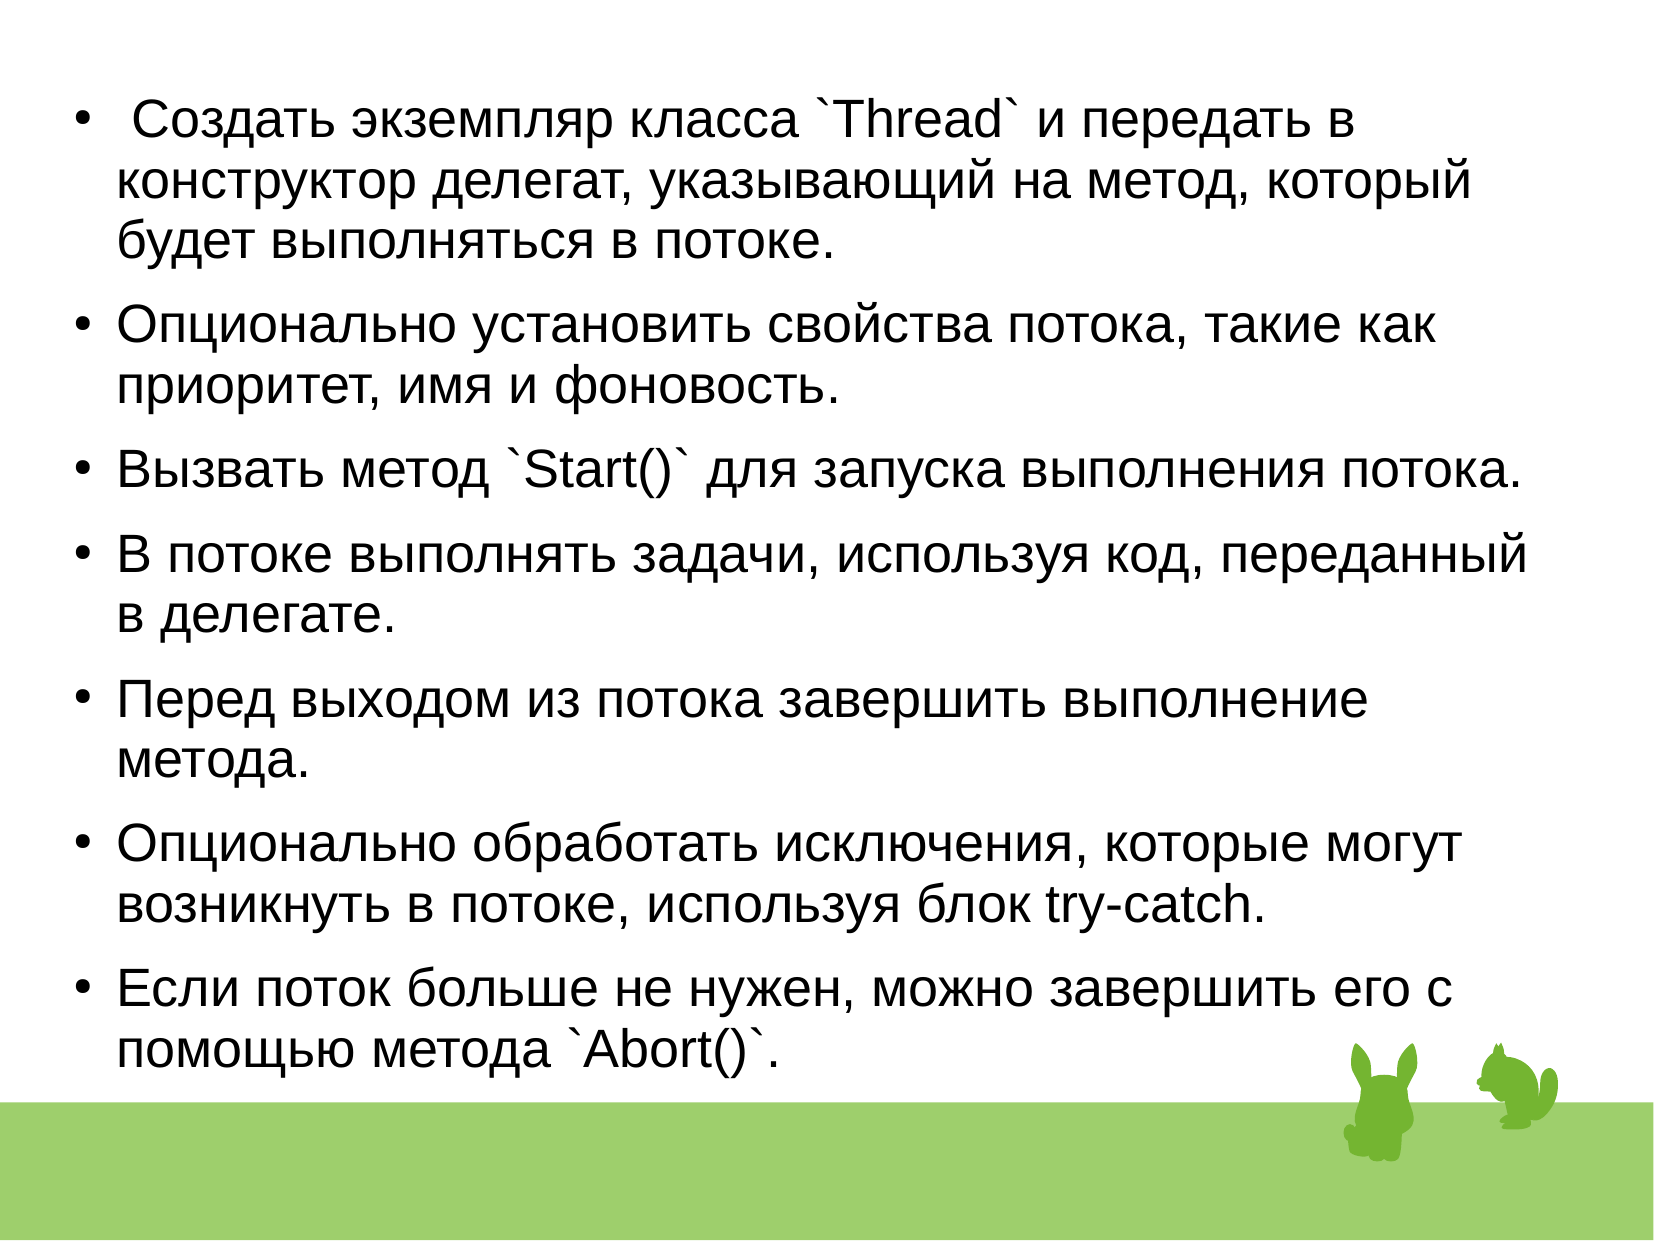

# Создать экземпляр класса `Thread` и передать в конструктор делегат, указывающий на метод, который будет выполняться в потоке.
Опционально установить свойства потока, такие как приоритет, имя и фоновость.
Вызвать метод `Start()` для запуска выполнения потока.
В потоке выполнять задачи, используя код, переданный в делегате.
Перед выходом из потока завершить выполнение метода.
Опционально обработать исключения, которые могут возникнуть в потоке, используя блок try-catch.
Если поток больше не нужен, можно завершить его с помощью метода `Abort()`.